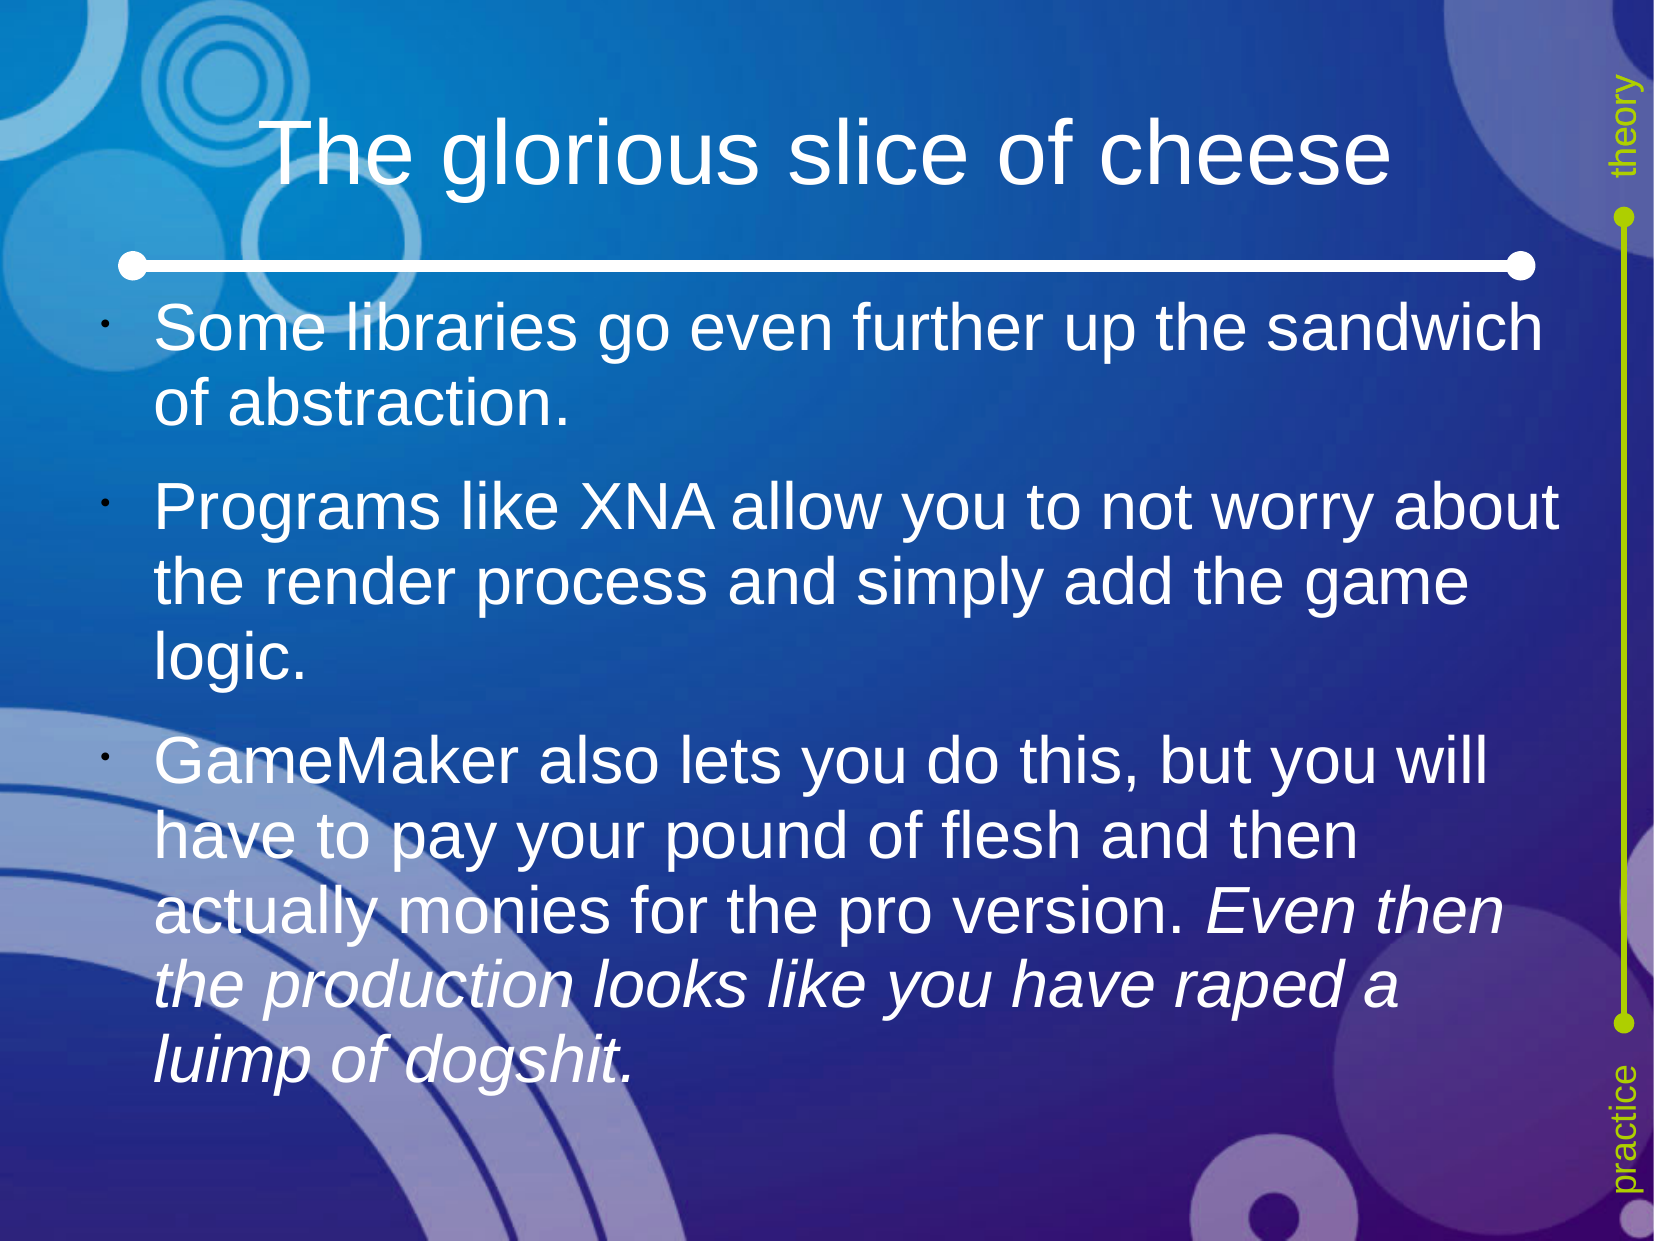

# The glorious slice of cheese
Some libraries go even further up the sandwich of abstraction.
Programs like XNA allow you to not worry about the render process and simply add the game logic.
GameMaker also lets you do this, but you will have to pay your pound of flesh and then actually monies for the pro version. Even then the production looks like you have raped a luimp of dogshit.